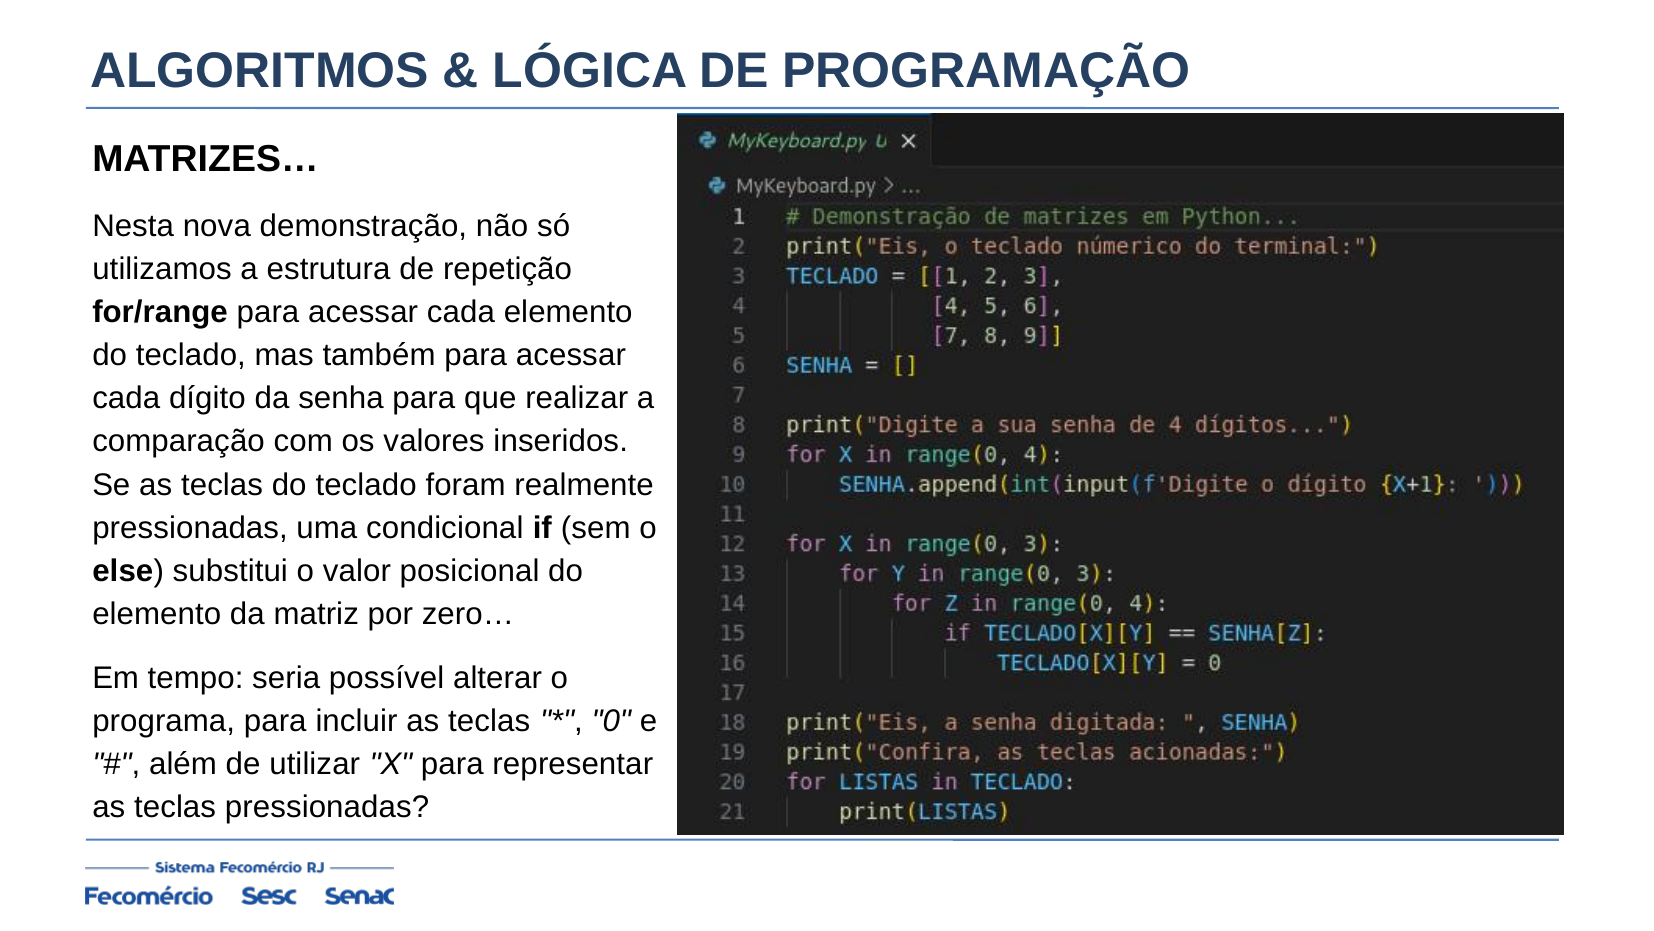

ALGORITMOS & LÓGICA DE PROGRAMAÇÃO
MATRIZES…
Nesta nova demonstração, não só utilizamos a estrutura de repetição for/range para acessar cada elemento do teclado, mas também para acessar cada dígito da senha para que realizar a comparação com os valores inseridos. Se as teclas do teclado foram realmente pressionadas, uma condicional if (sem o else) substitui o valor posicional do elemento da matriz por zero…
Em tempo: seria possível alterar o programa, para incluir as teclas "*", "0" e "#", além de utilizar "X" para representar as teclas pressionadas?